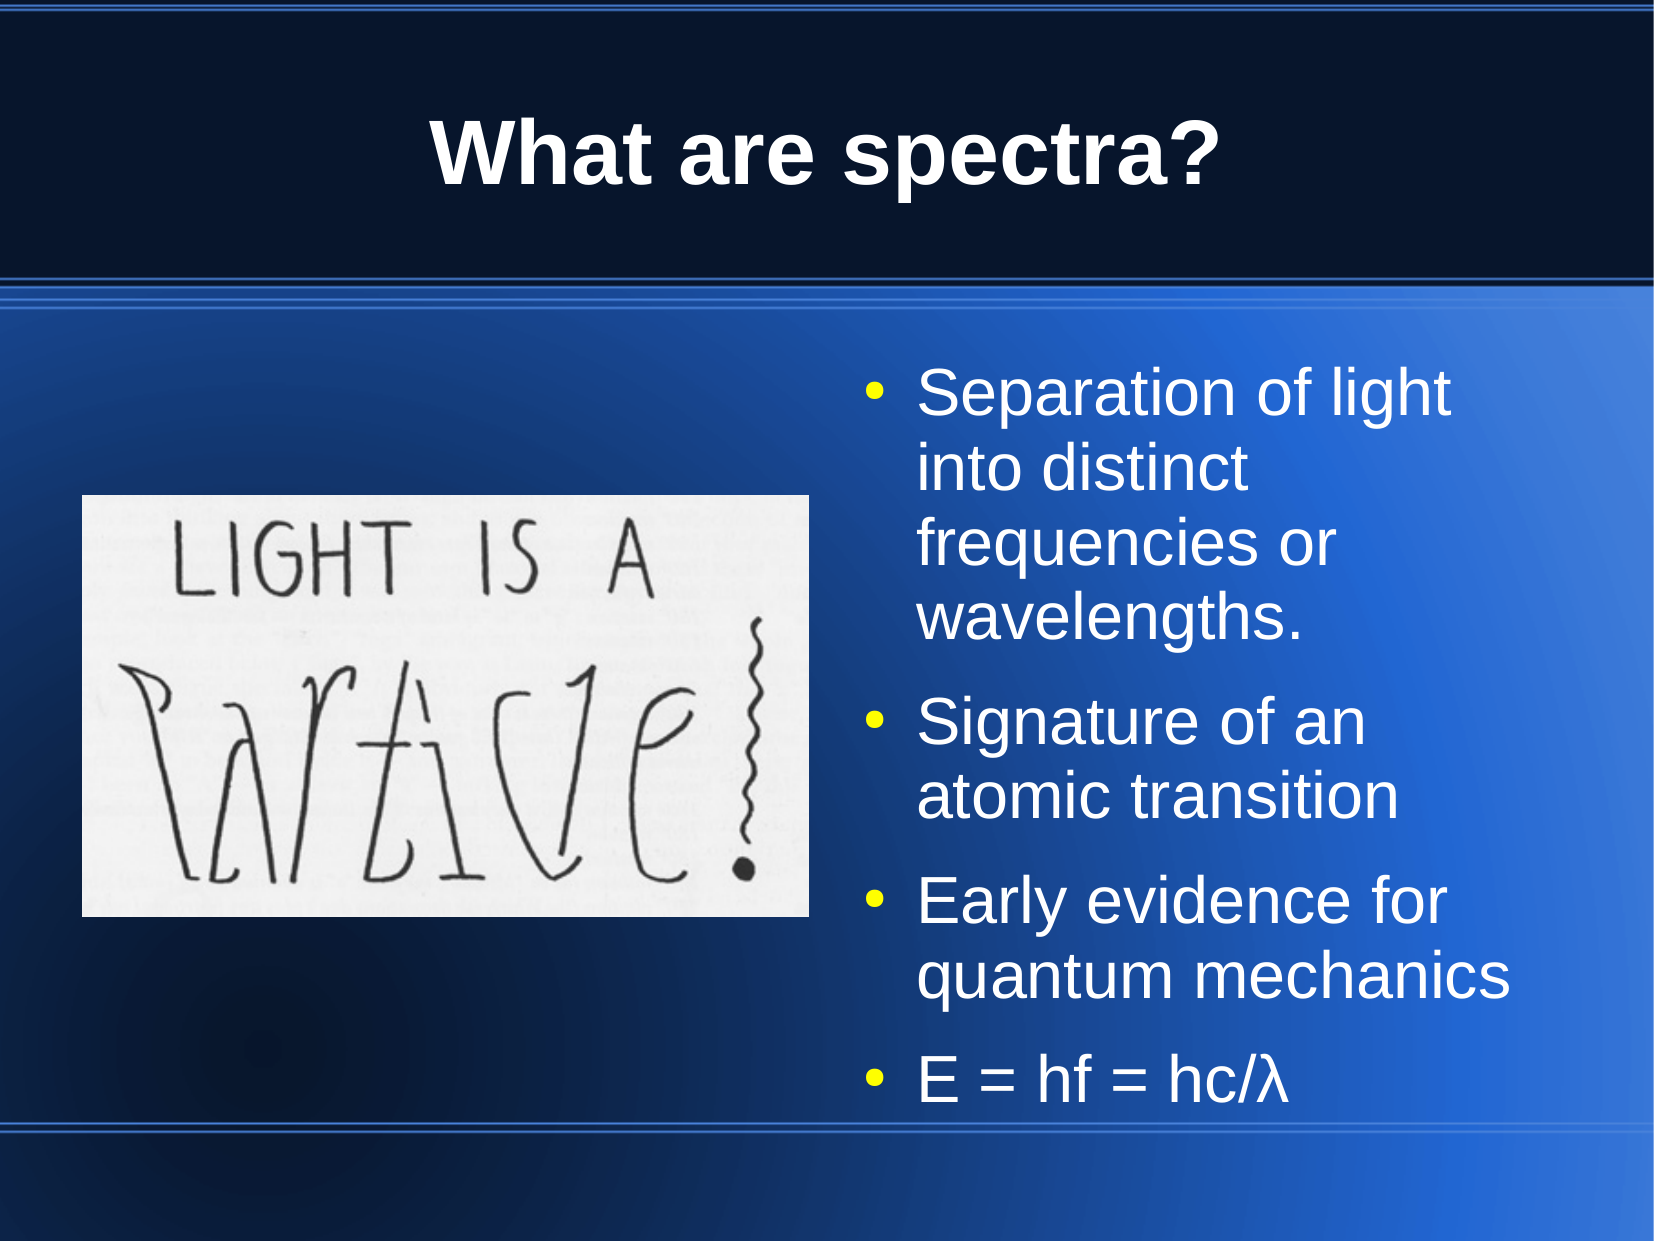

# What are spectra?
Separation of light into distinct frequencies or wavelengths.
Signature of an atomic transition
Early evidence for quantum mechanics
E = hf = hc/λ